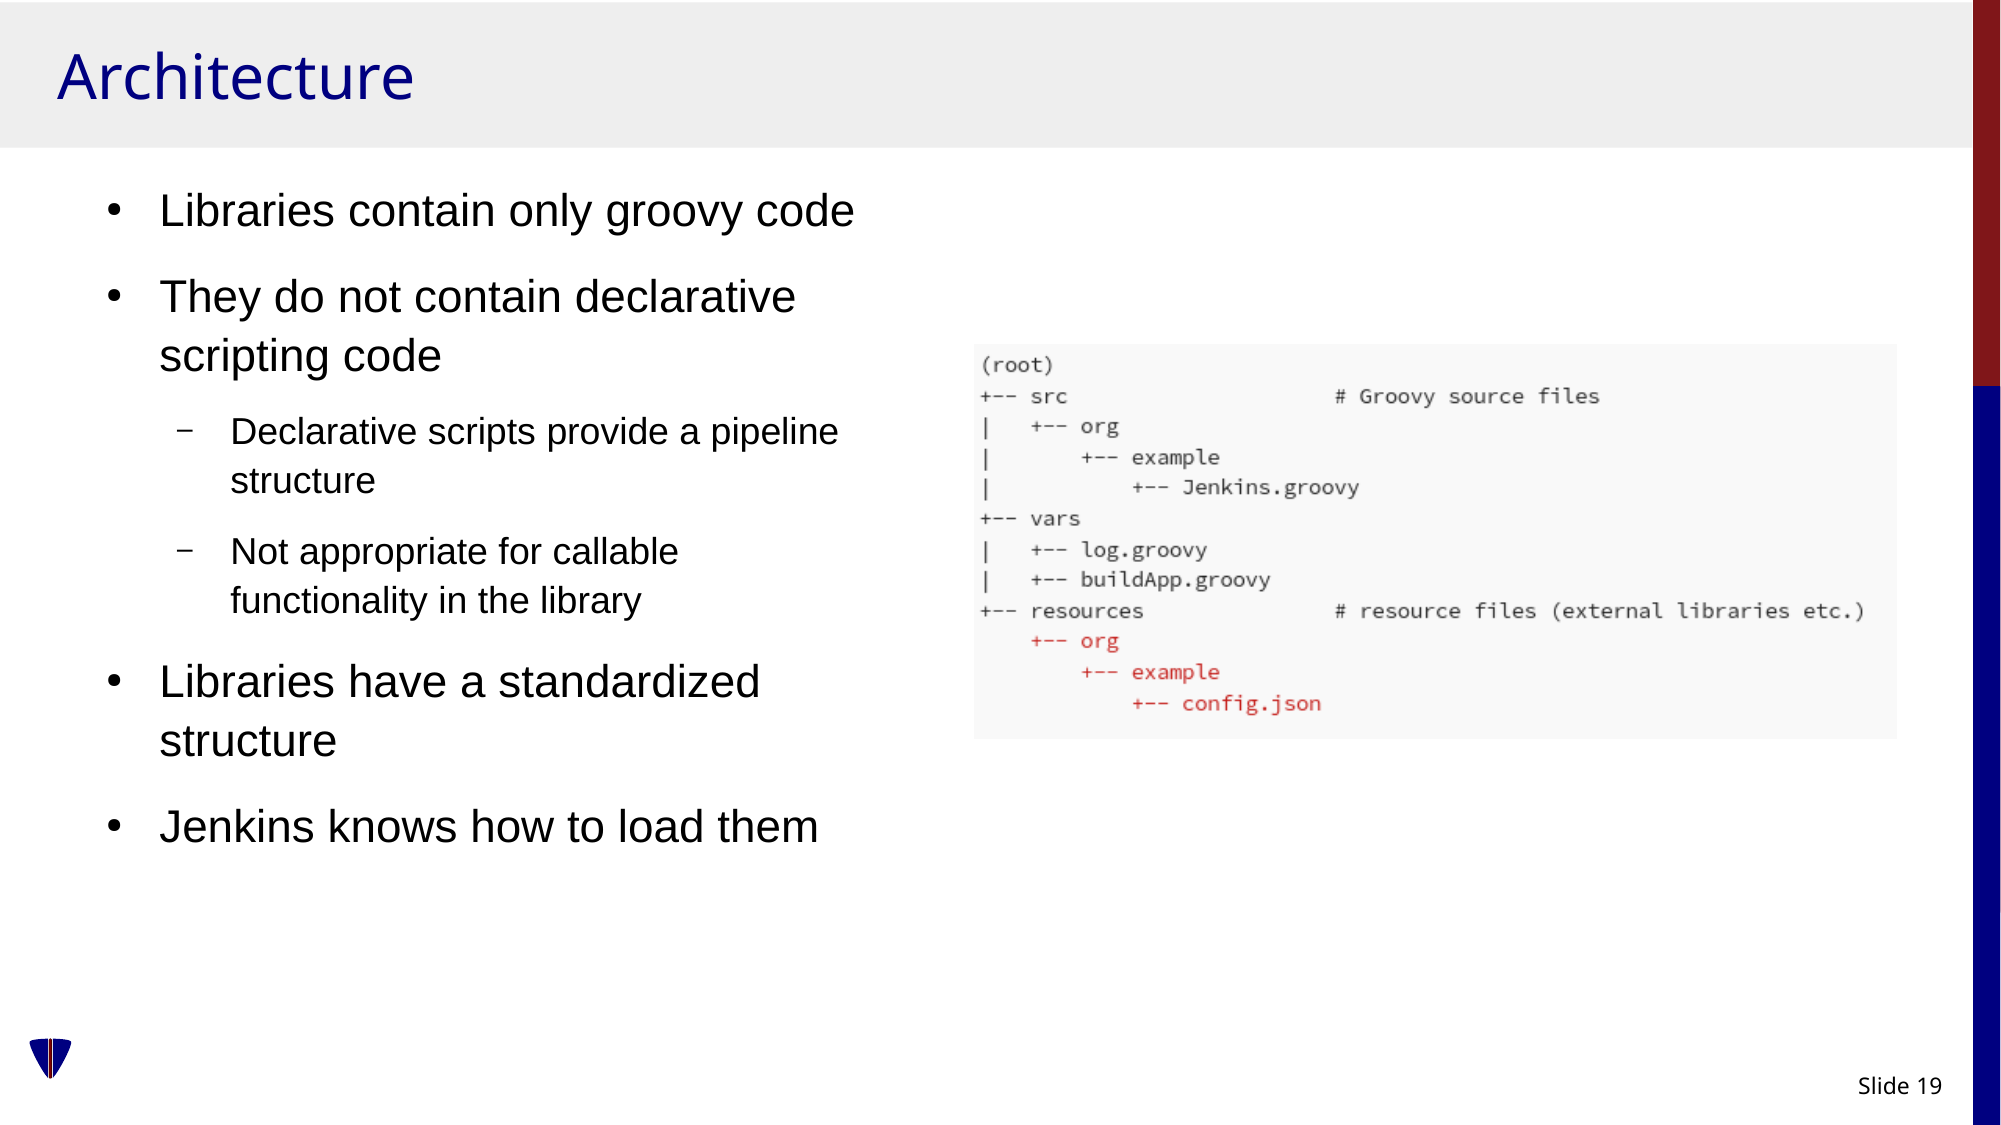

# Architecture
Libraries contain only groovy code
They do not contain declarative scripting code
Declarative scripts provide a pipeline structure
Not appropriate for callable functionality in the library
Libraries have a standardized structure
Jenkins knows how to load them